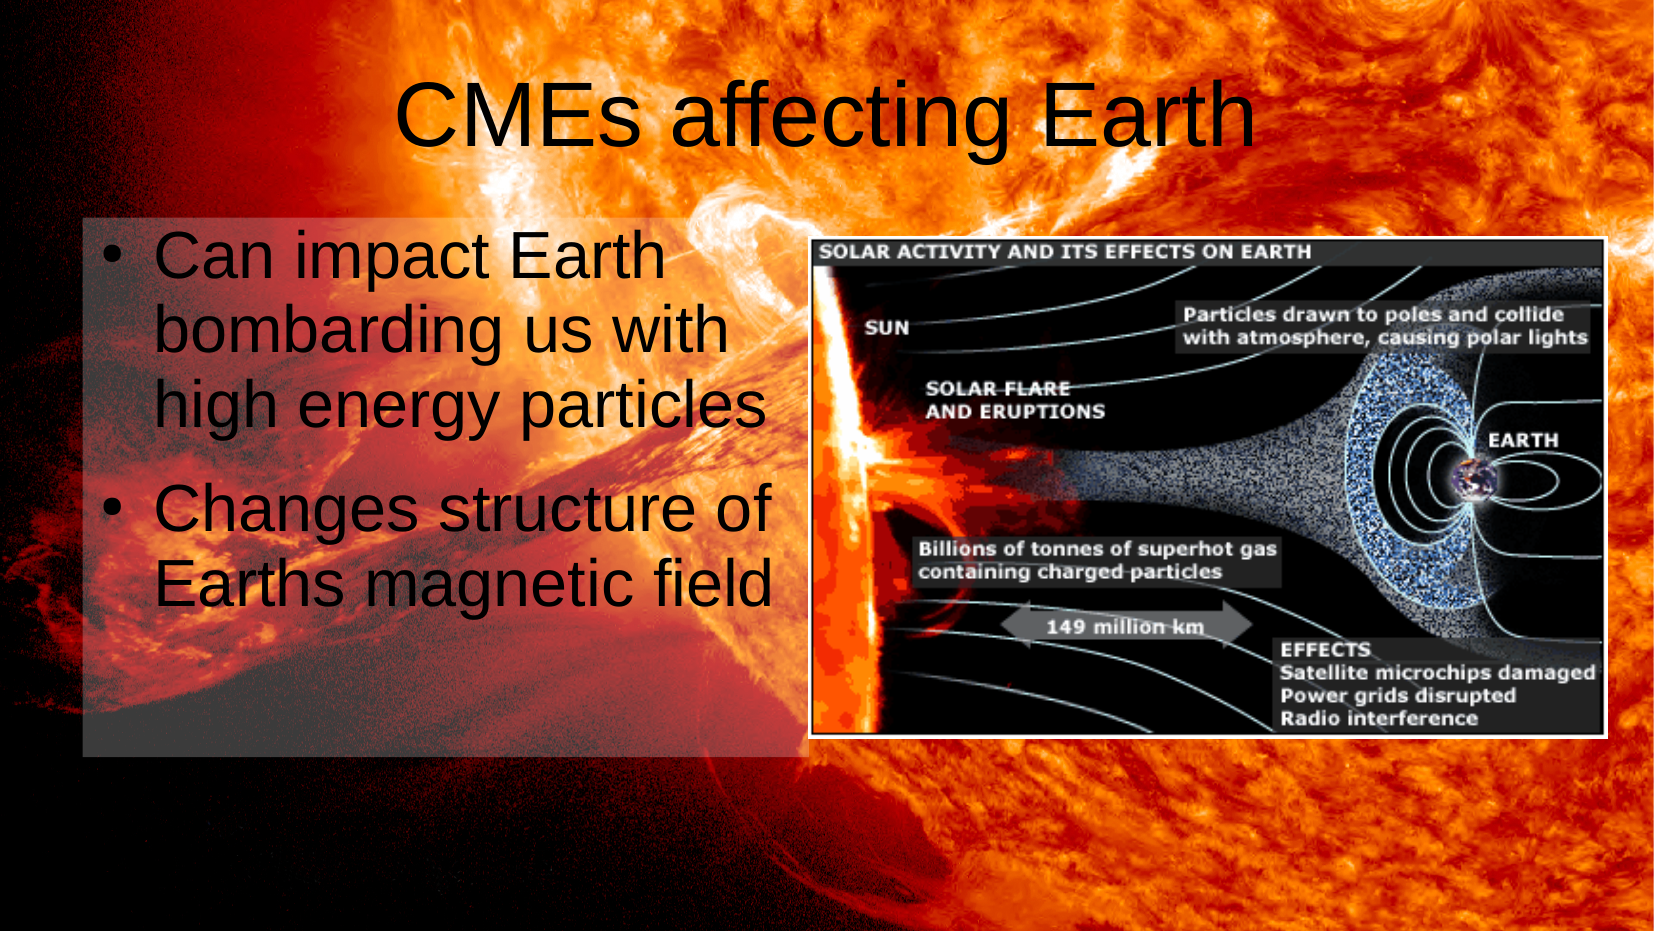

# CMEs affecting Earth
Can impact Earth bombarding us with high energy particles
Changes structure of Earths magnetic field